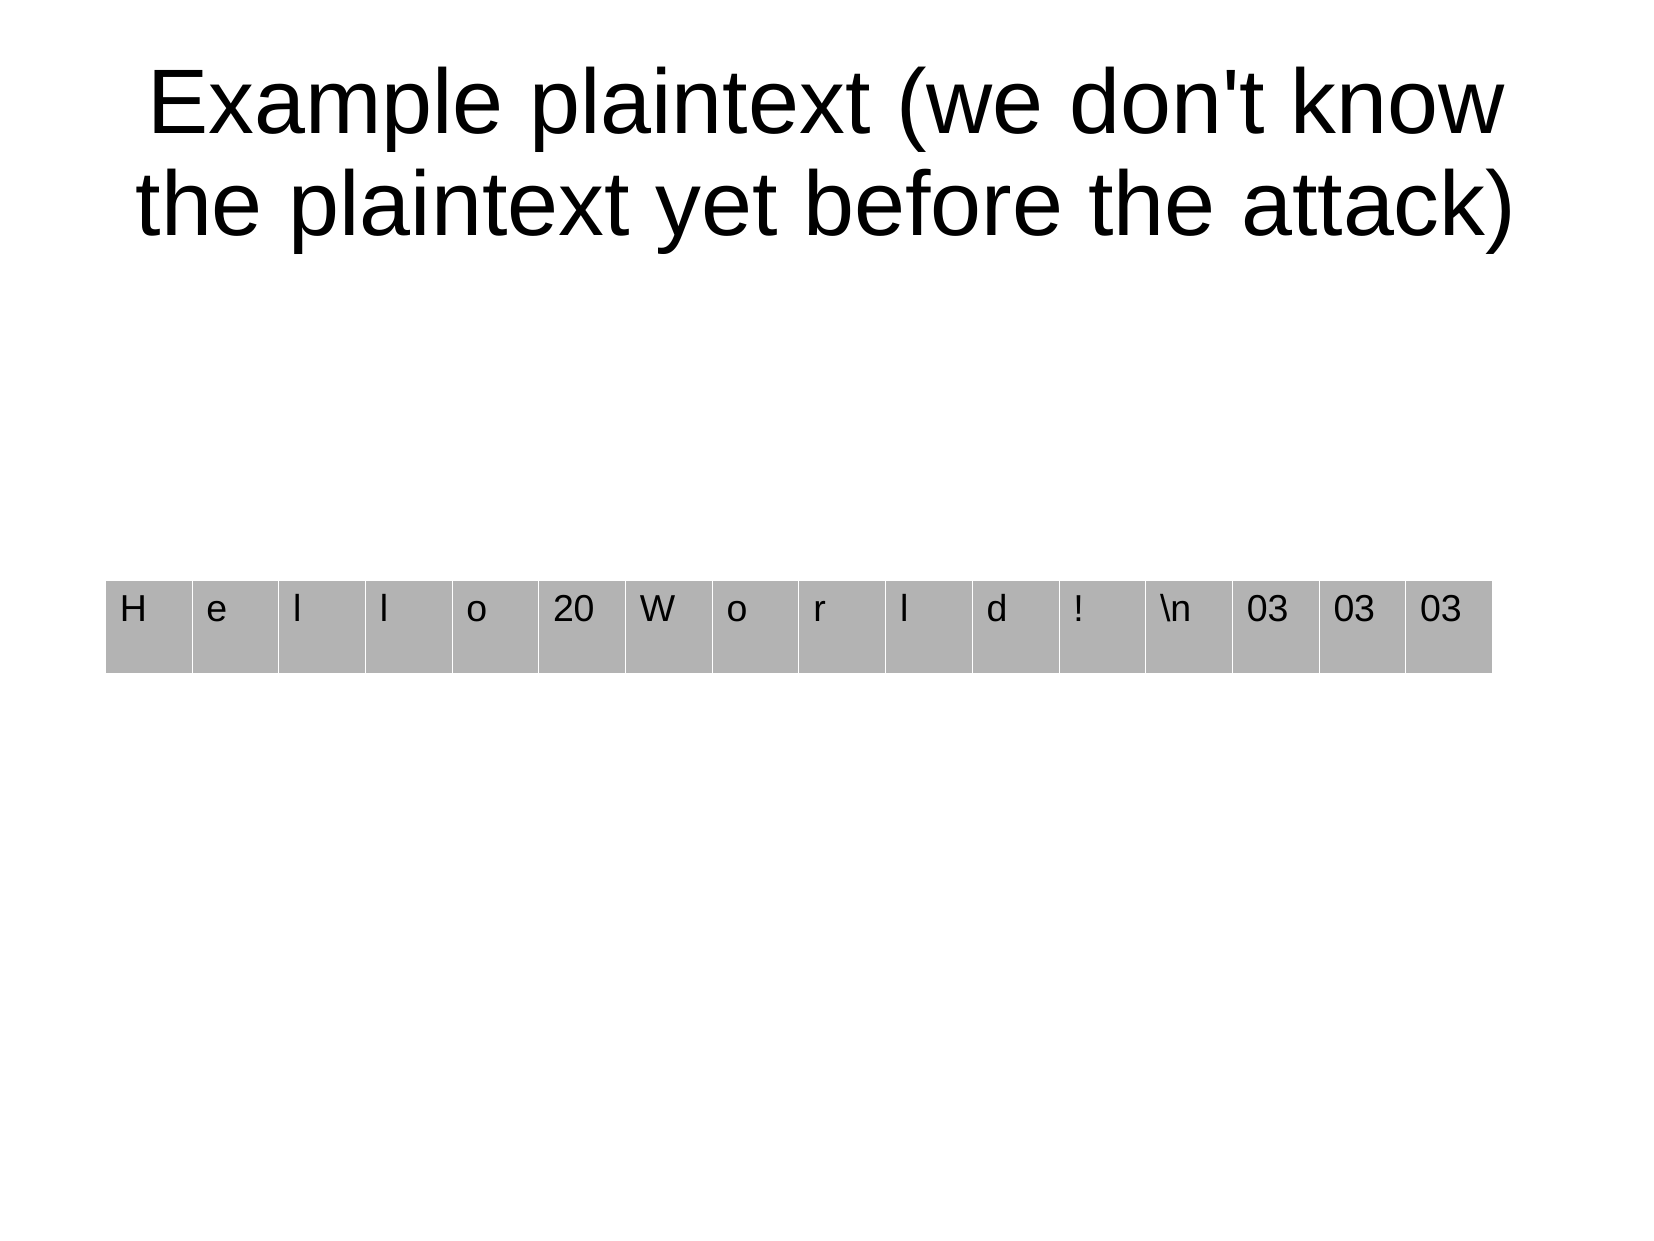

# Example plaintext (we don't know the plaintext yet before the attack)
| H | e | l | l | o | 20 | W | o | r | l | d | ! | \n | 03 | 03 | 03 |
| --- | --- | --- | --- | --- | --- | --- | --- | --- | --- | --- | --- | --- | --- | --- | --- |